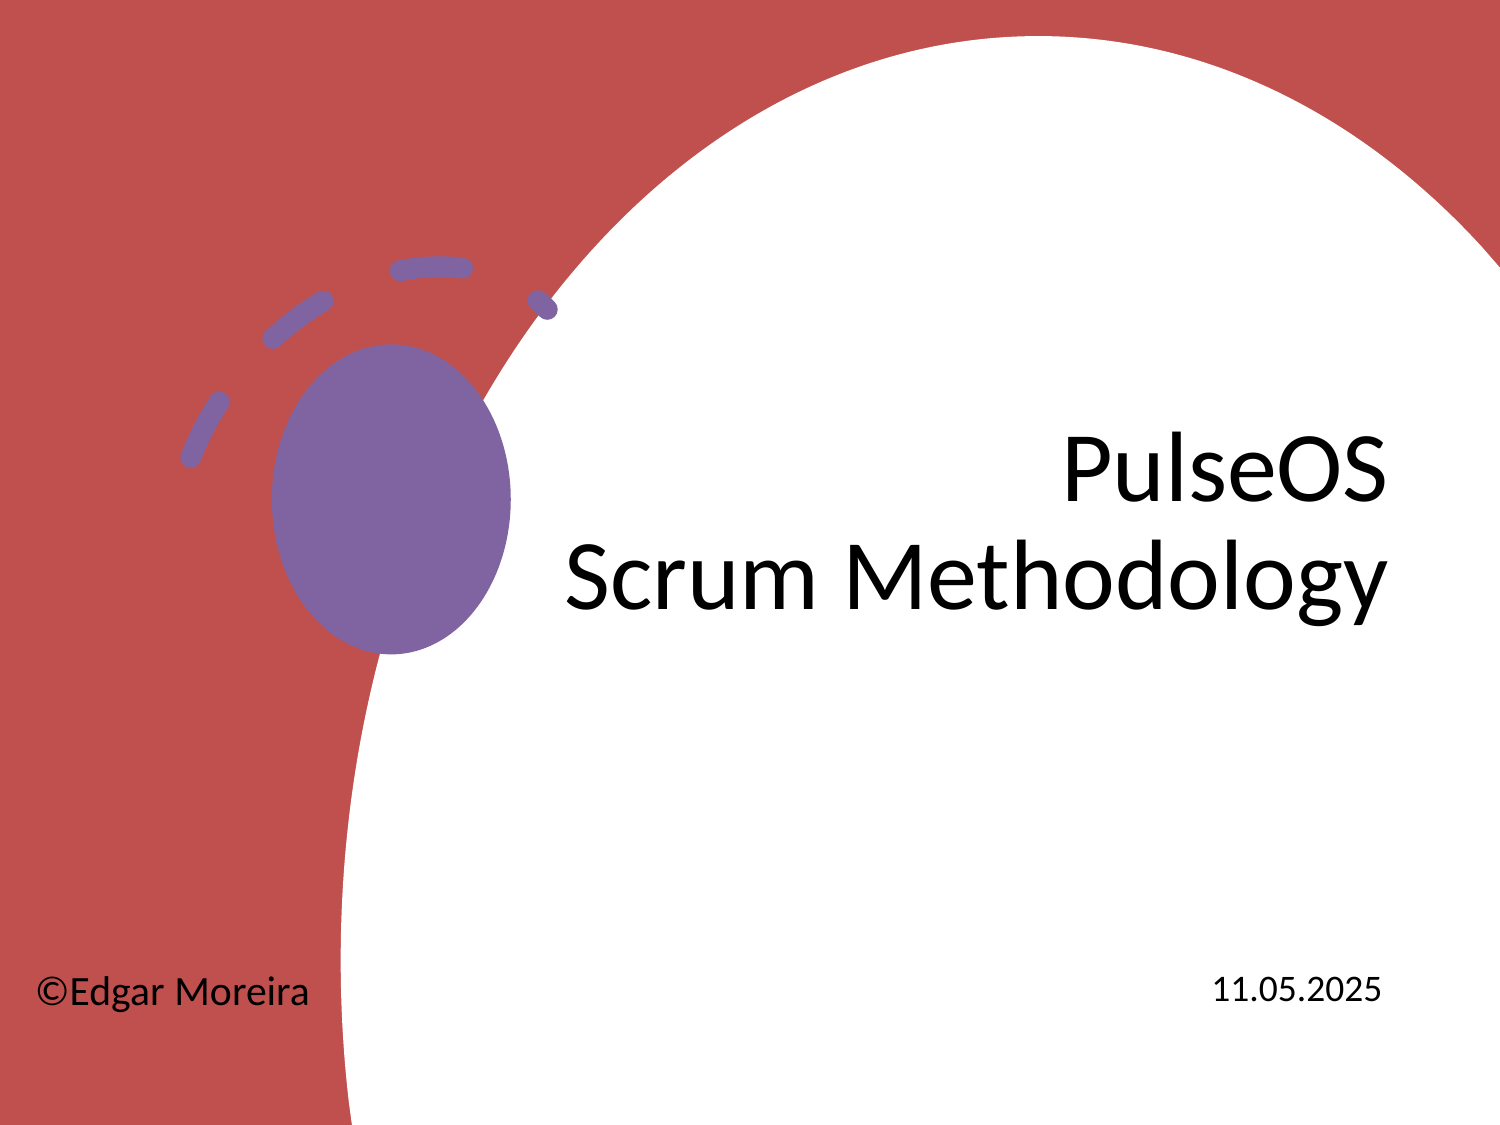

# PulseOS Scrum Methodology
11.05.2025
©Edgar Moreira